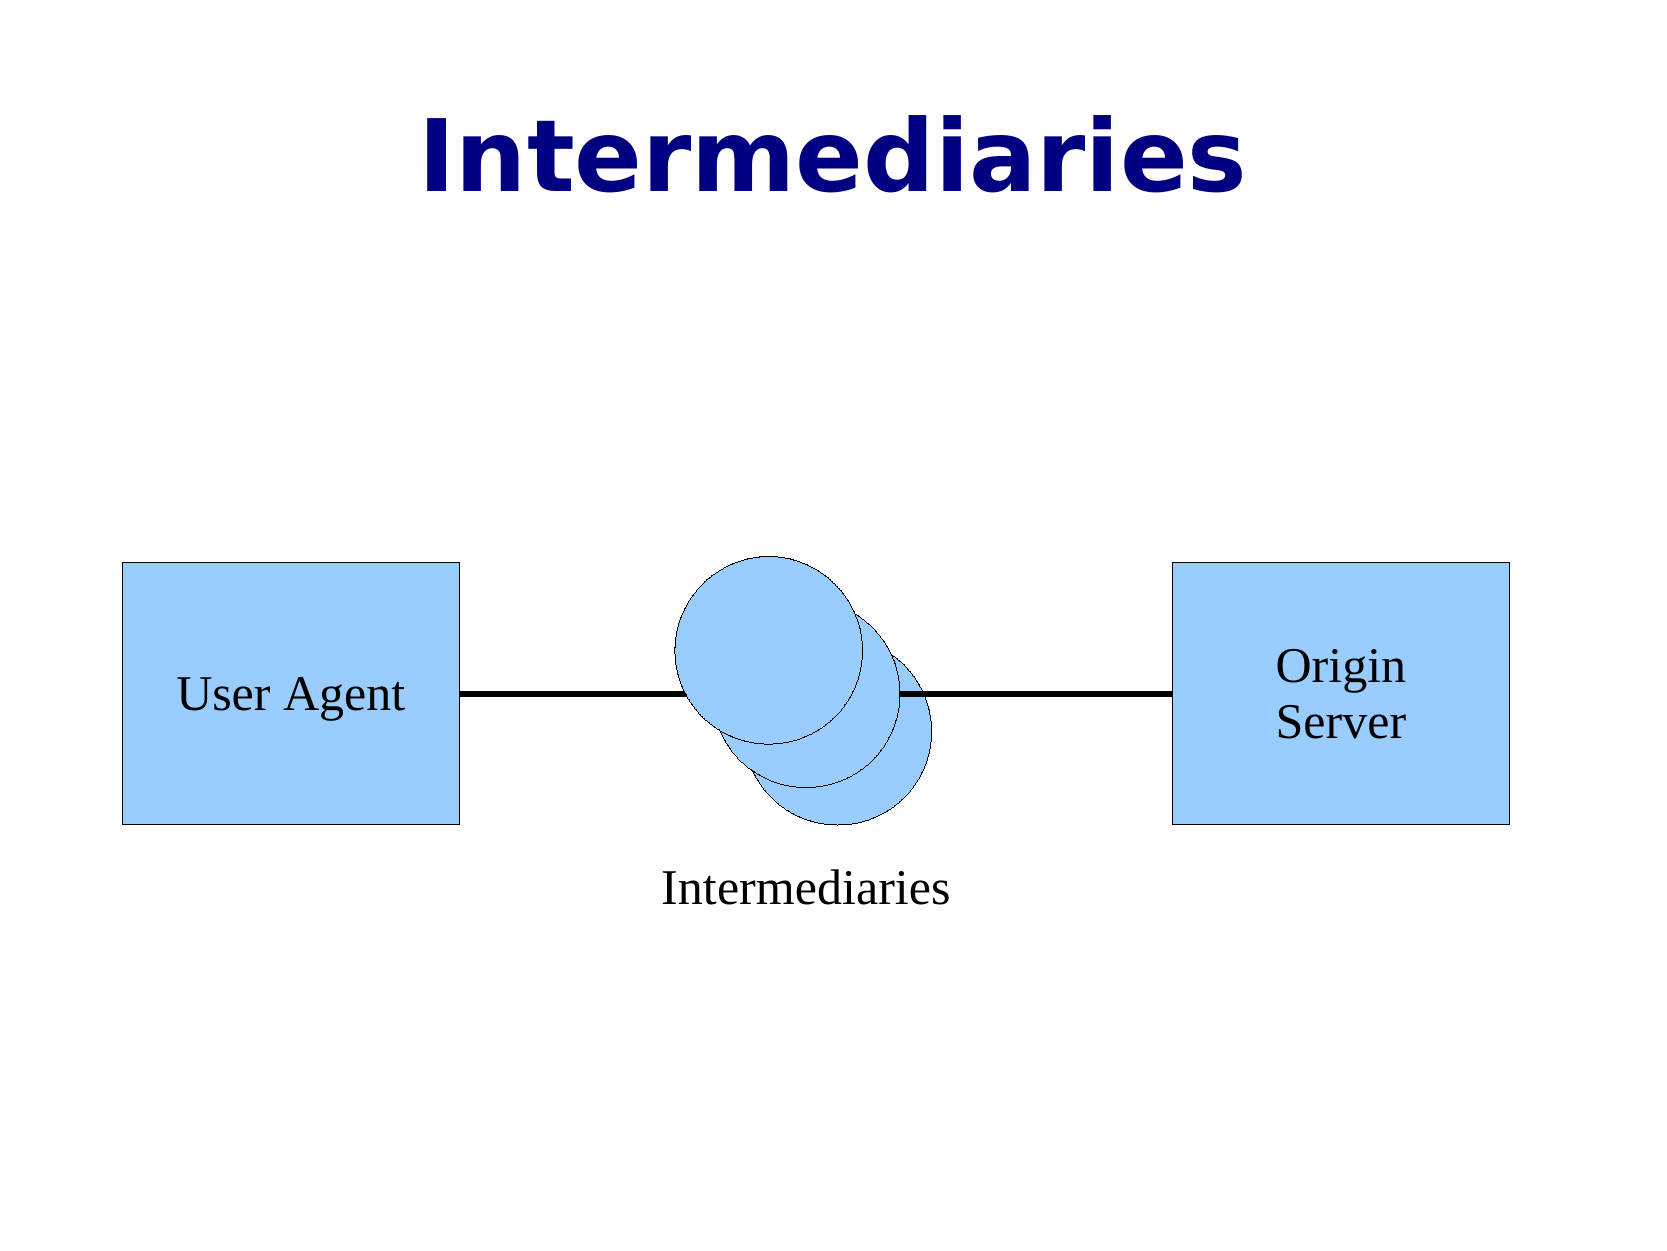

# Intermediaries
User Agent
Origin
Server
Intermediaries